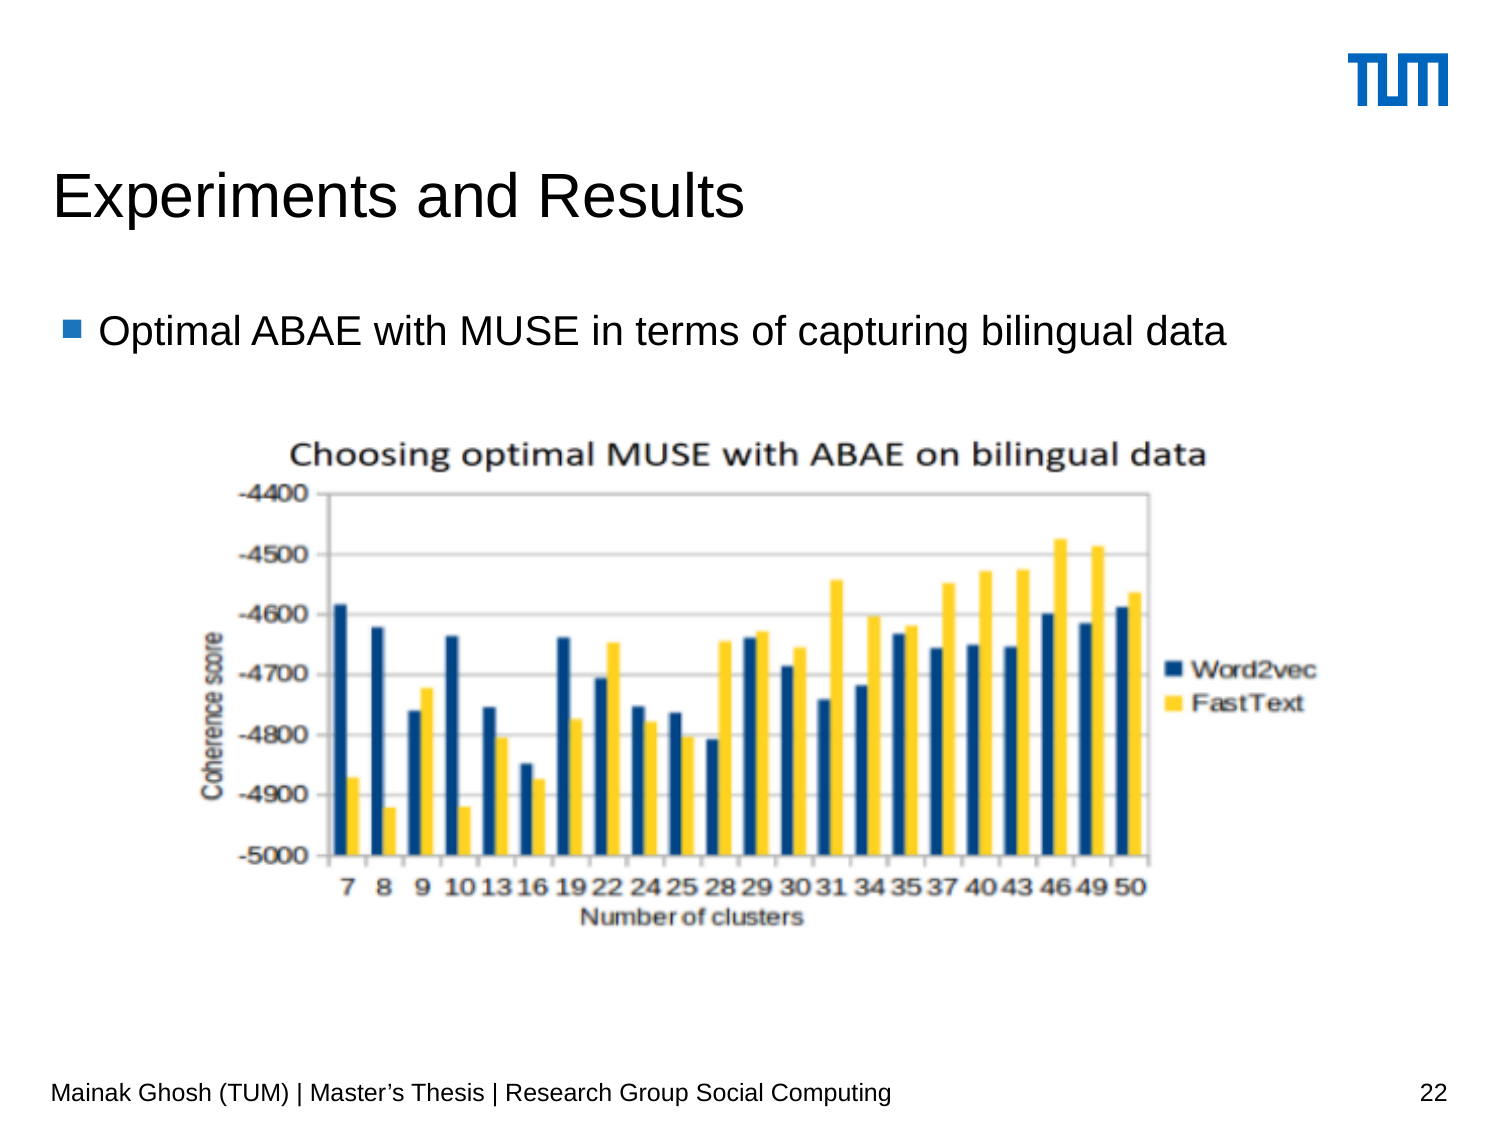

# Experiments and Results
Optimal ABAE with MUSE in terms of capturing bilingual data
Mainak Ghosh (TUM) | Master’s Thesis | Research Group Social Computing